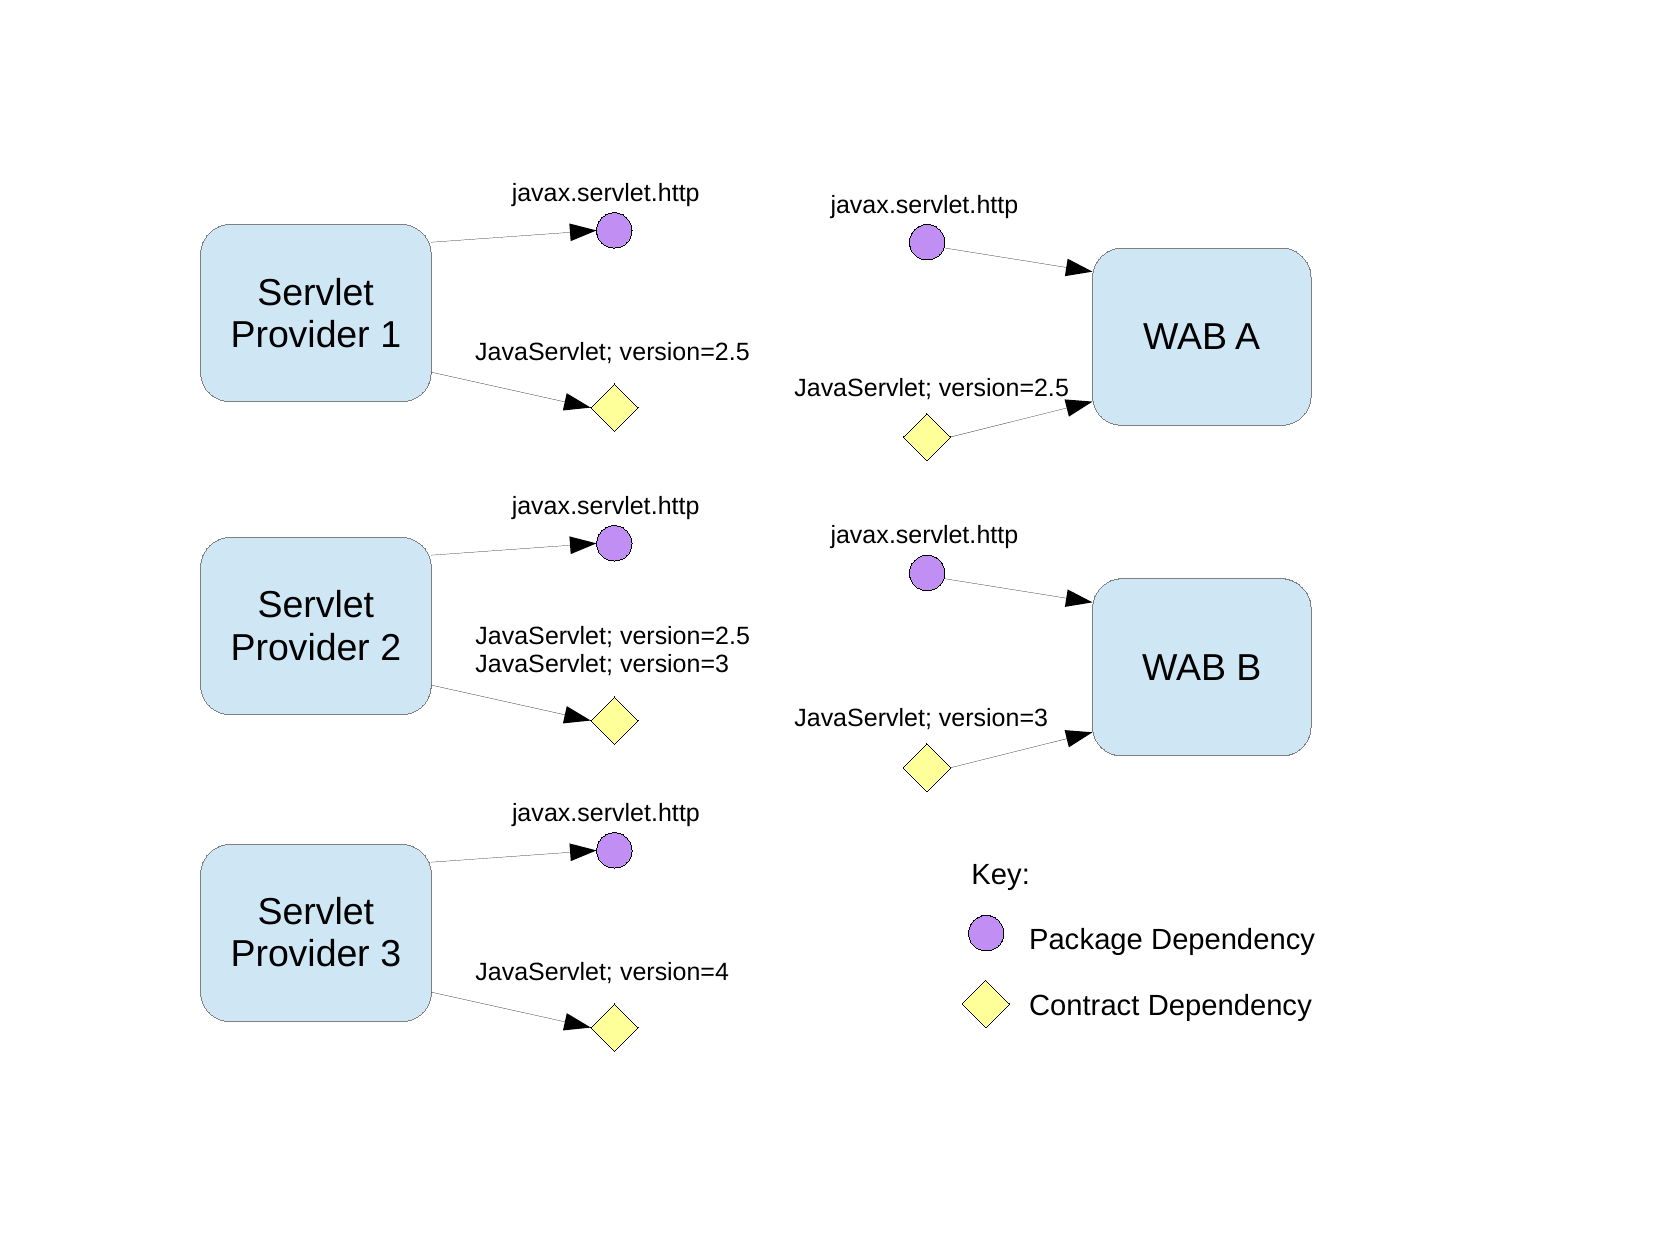

javax.servlet.http
javax.servlet.http
Servlet
Provider 1
WAB A
JavaServlet; version=2.5
JavaServlet; version=2.5
javax.servlet.http
javax.servlet.http
Servlet
Provider 2
WAB B
JavaServlet; version=2.5
JavaServlet; version=3
JavaServlet; version=3
javax.servlet.http
Servlet
Provider 3
Key:
 Package Dependency
 Contract Dependency
JavaServlet; version=4